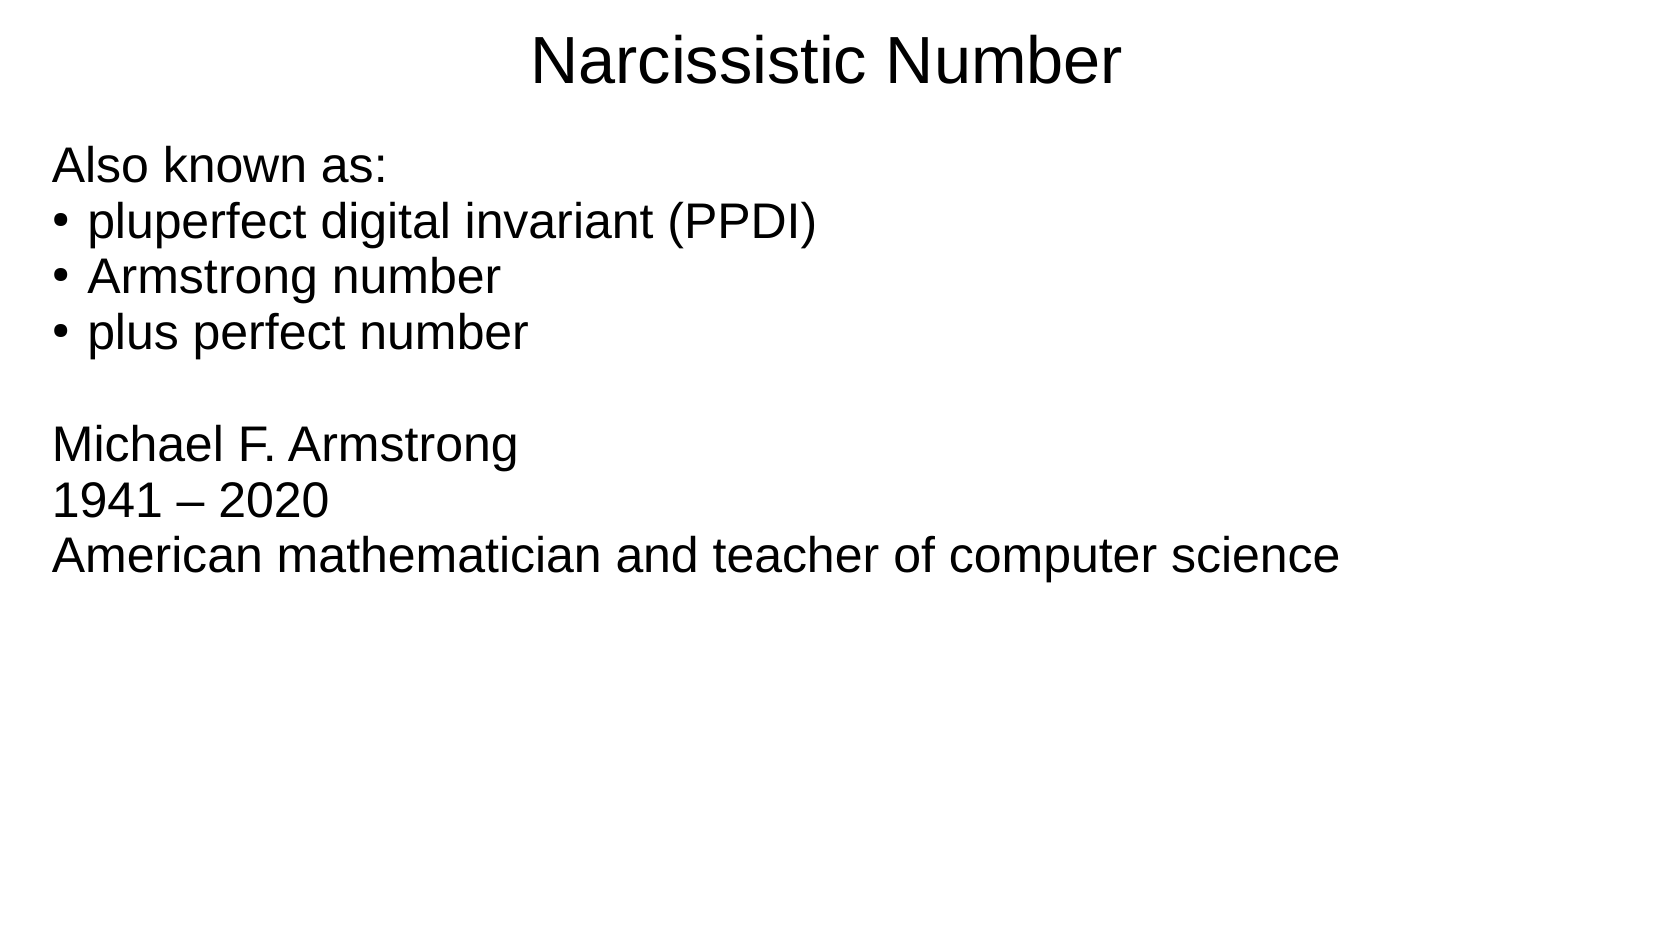

# Narcissistic Number
Also known as:
pluperfect digital invariant (PPDI)
Armstrong number
plus perfect number
Michael F. Armstrong
1941 – 2020
American mathematician and teacher of computer science